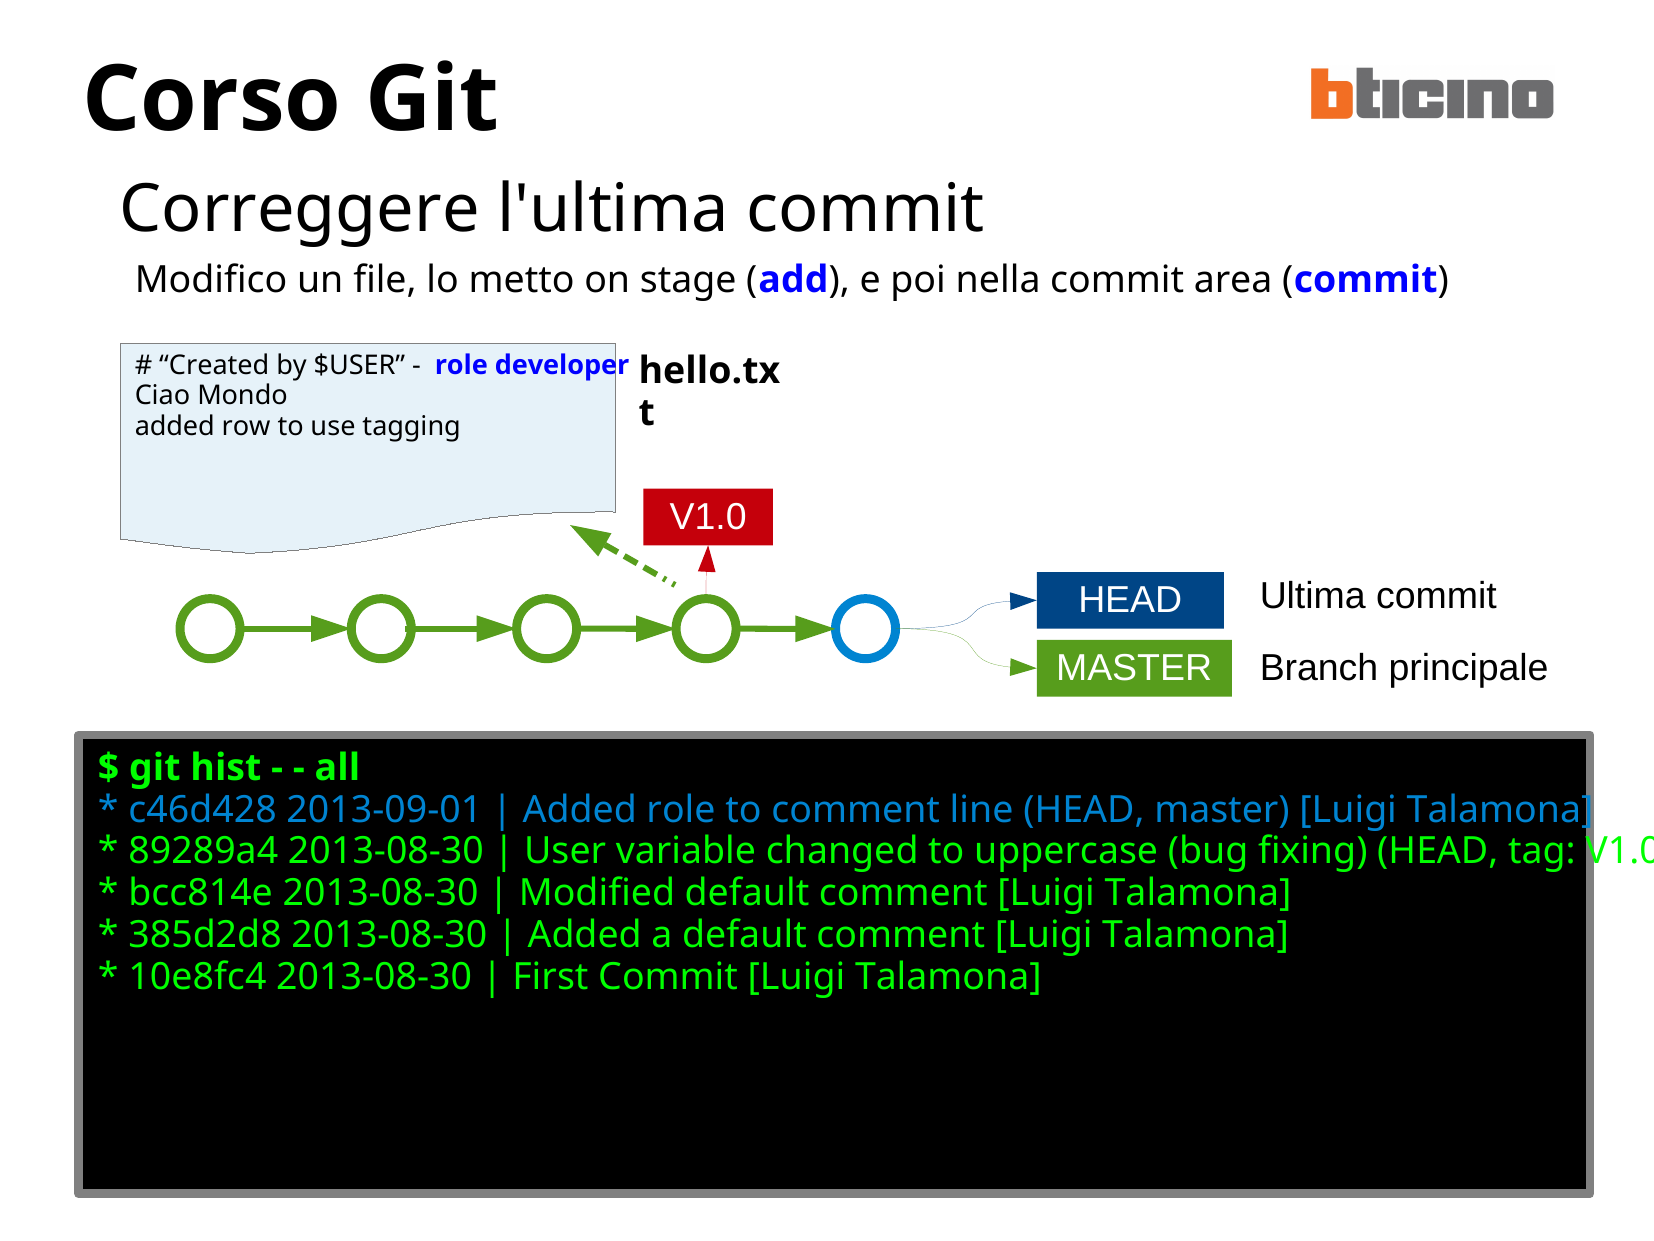

# Corso Git
Correggere l'ultima commit
Modifico un file, lo metto on stage (add), e poi nella commit area (commit)
# “Created by $USER” - role developer
Ciao Mondo
added row to use tagging
hello.txt
V1.0
Ultima commit
HEAD
Branch principale
MASTER
$ git hist - - all
* c46d428 2013-09-01 | Added role to comment line (HEAD, master) [Luigi Talamona]
* 89289a4 2013-08-30 | User variable changed to uppercase (bug fixing) (HEAD, tag: V1.0, master) ...
* bcc814e 2013-08-30 | Modified default comment [Luigi Talamona]
* 385d2d8 2013-08-30 | Added a default comment [Luigi Talamona]
* 10e8fc4 2013-08-30 | First Commit [Luigi Talamona]